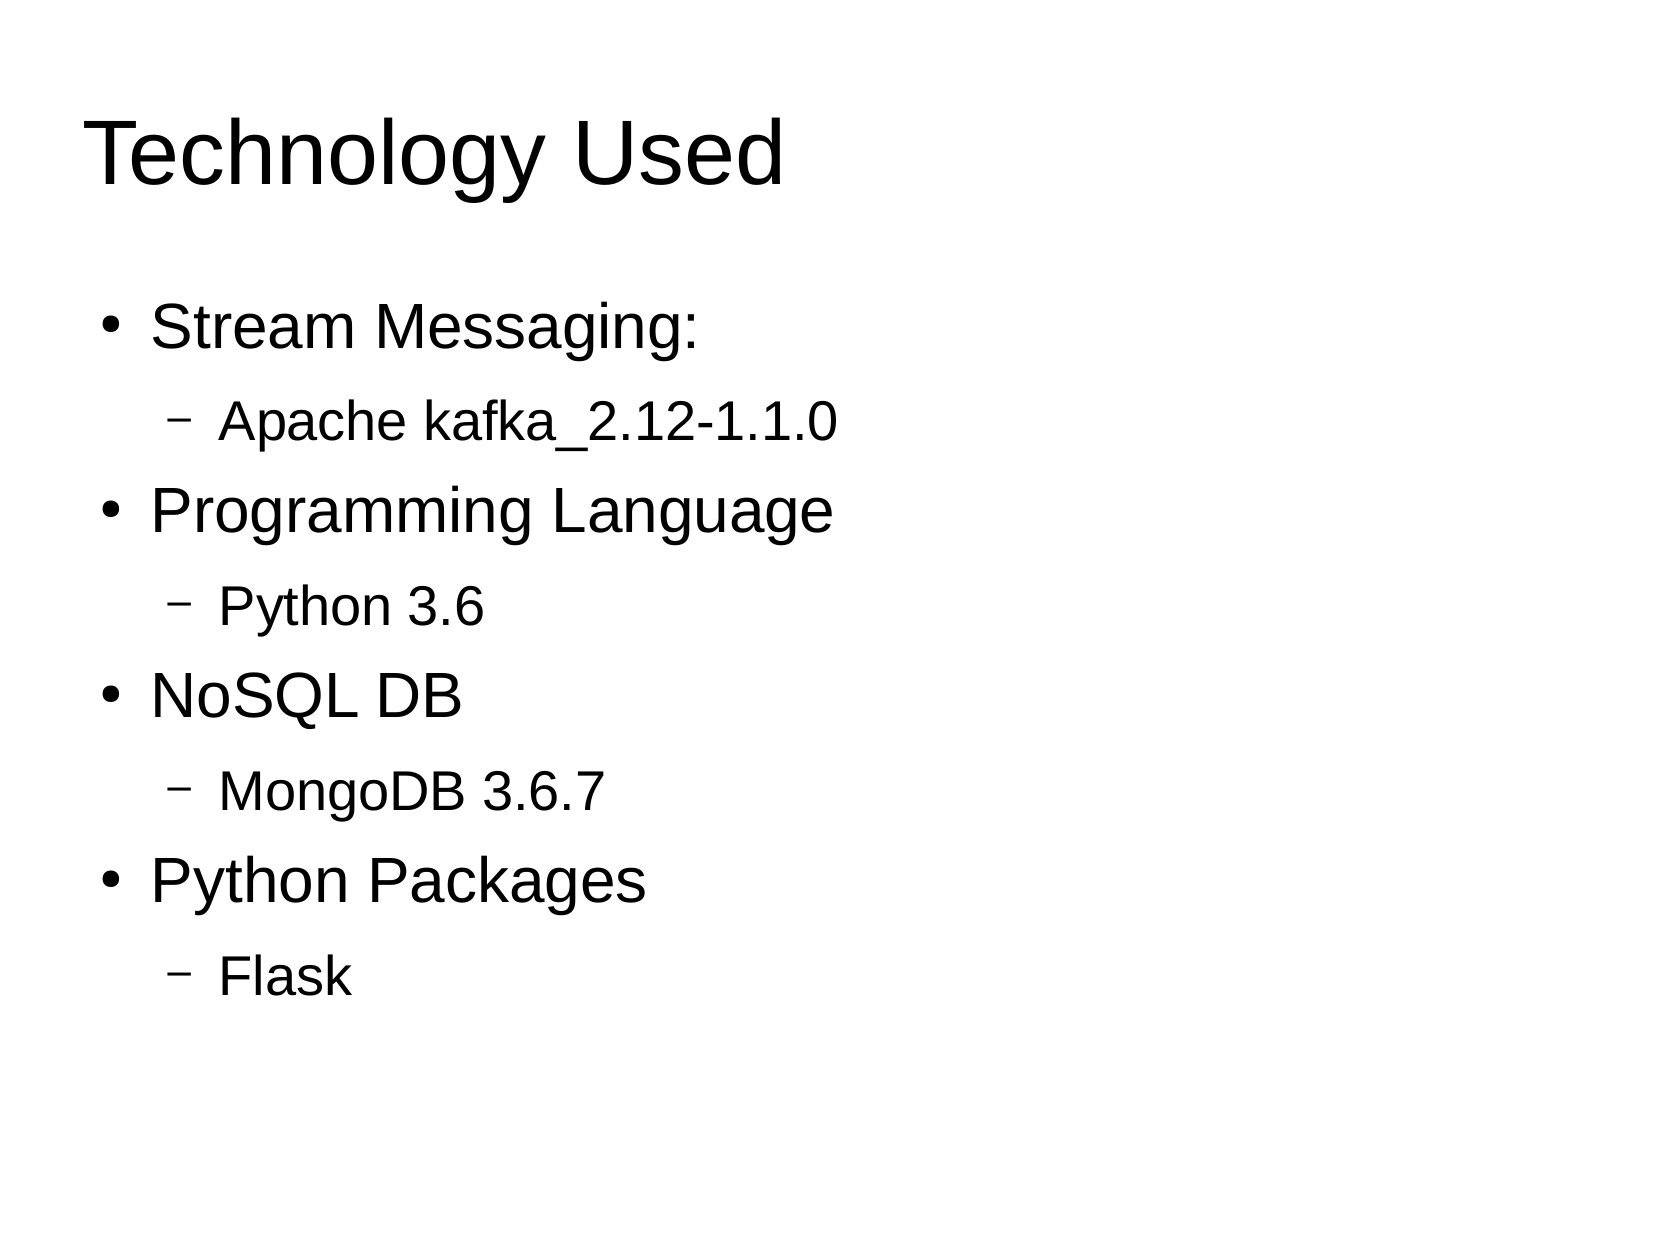

# Technology Used
Stream Messaging:
Apache kafka_2.12-1.1.0
Programming Language
Python 3.6
NoSQL DB
MongoDB 3.6.7
Python Packages
Flask